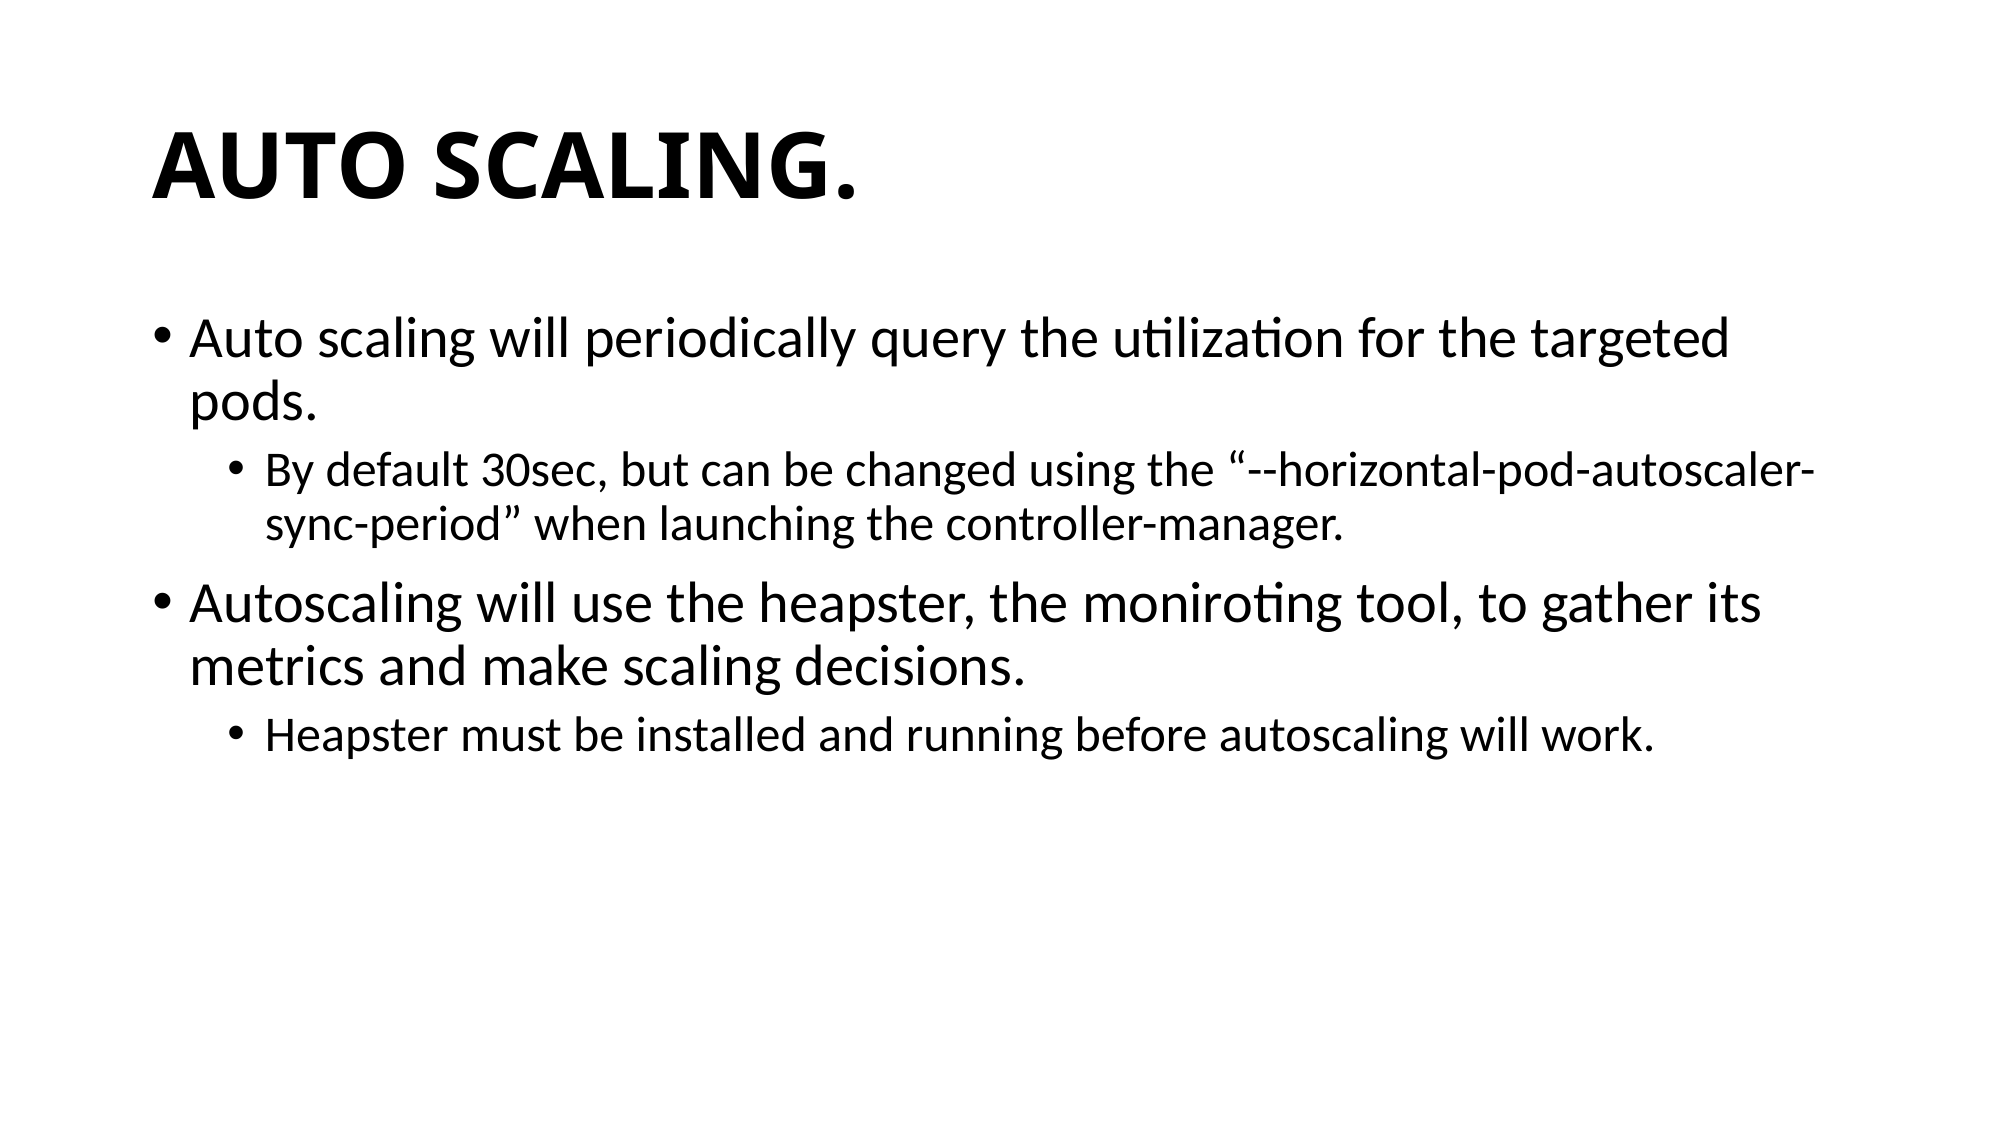

# AUTO SCALING.
Auto scaling will periodically query the utilization for the targeted pods.
By default 30sec, but can be changed using the “--horizontal-pod-autoscaler-sync-period” when launching the controller-manager.
Autoscaling will use the heapster, the moniroting tool, to gather its metrics and make scaling decisions.
Heapster must be installed and running before autoscaling will work.